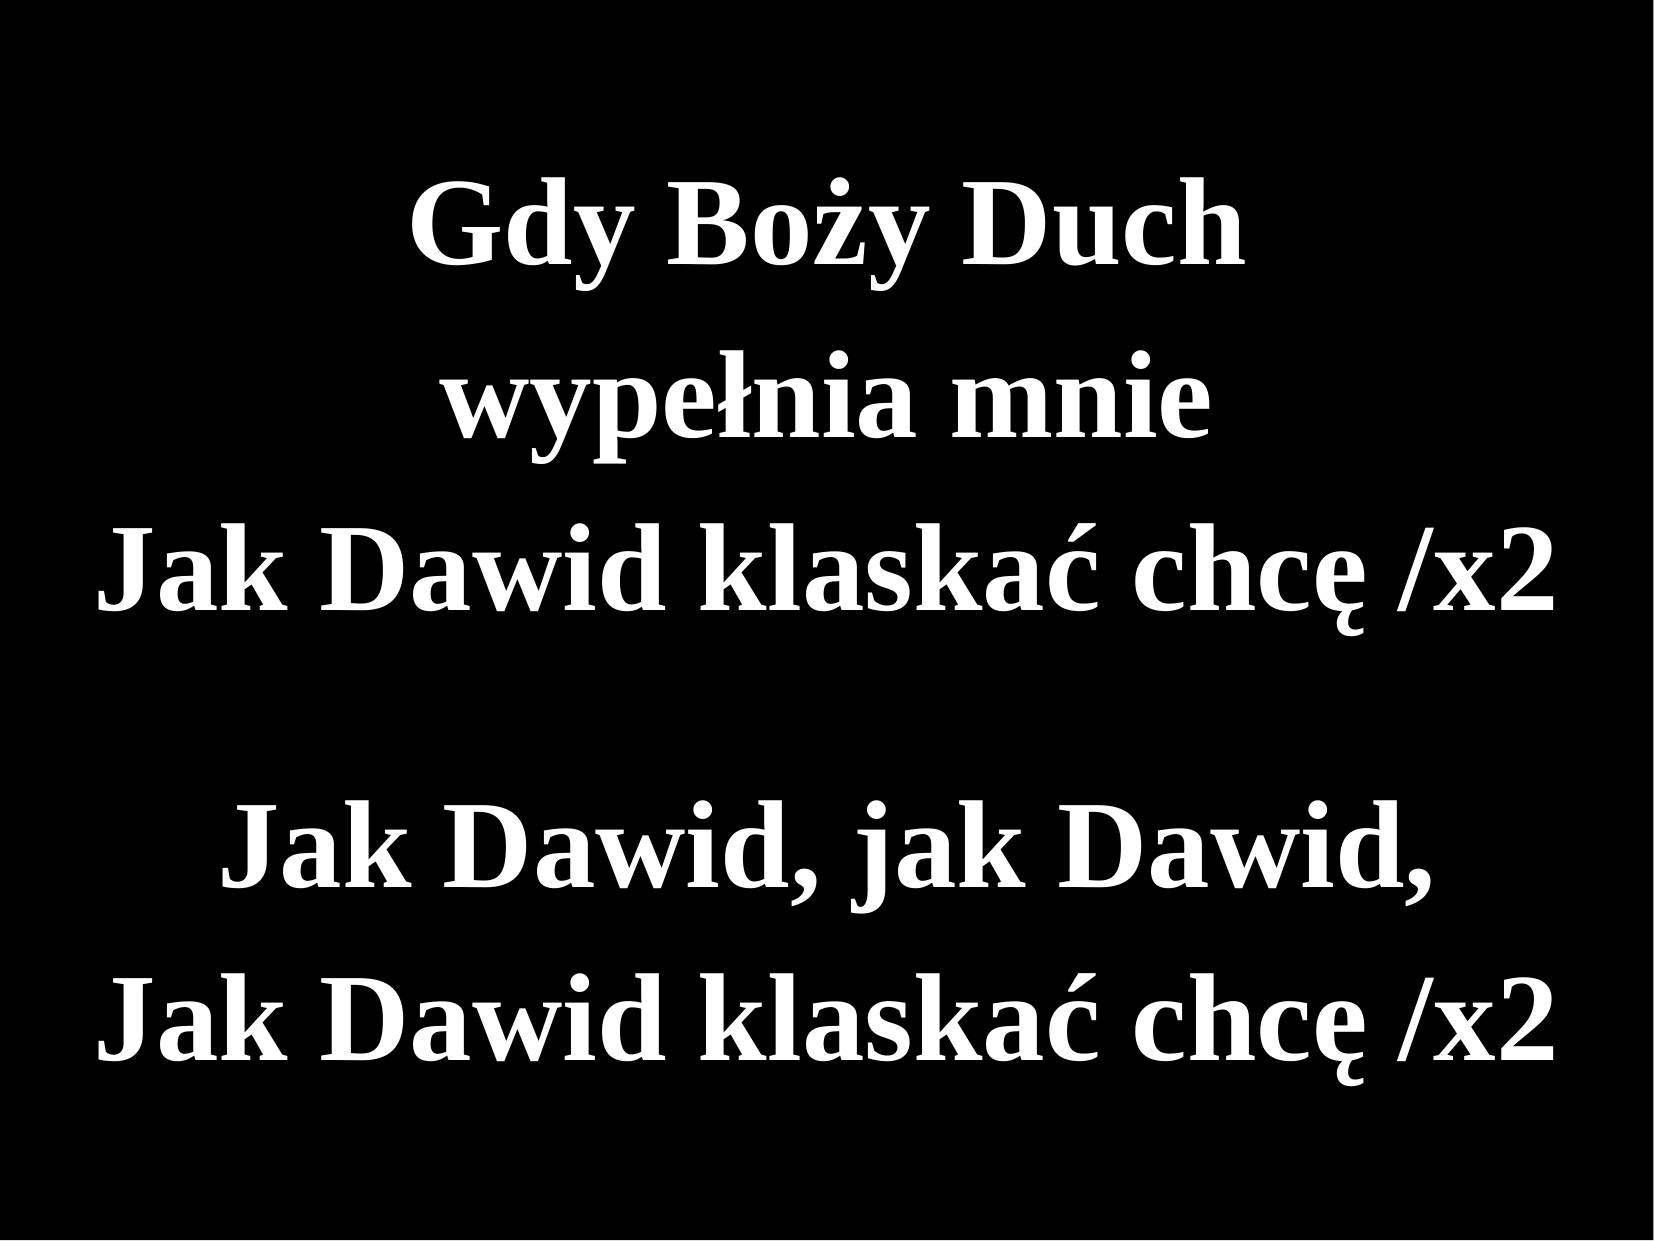

# Gdy Boży Duch ppp wypełnia mnie ppp Jak Dawid klaskać chcę /x2 Jak Dawid, jak Dawid, ppp Jak Dawid klaskać chcę /x2